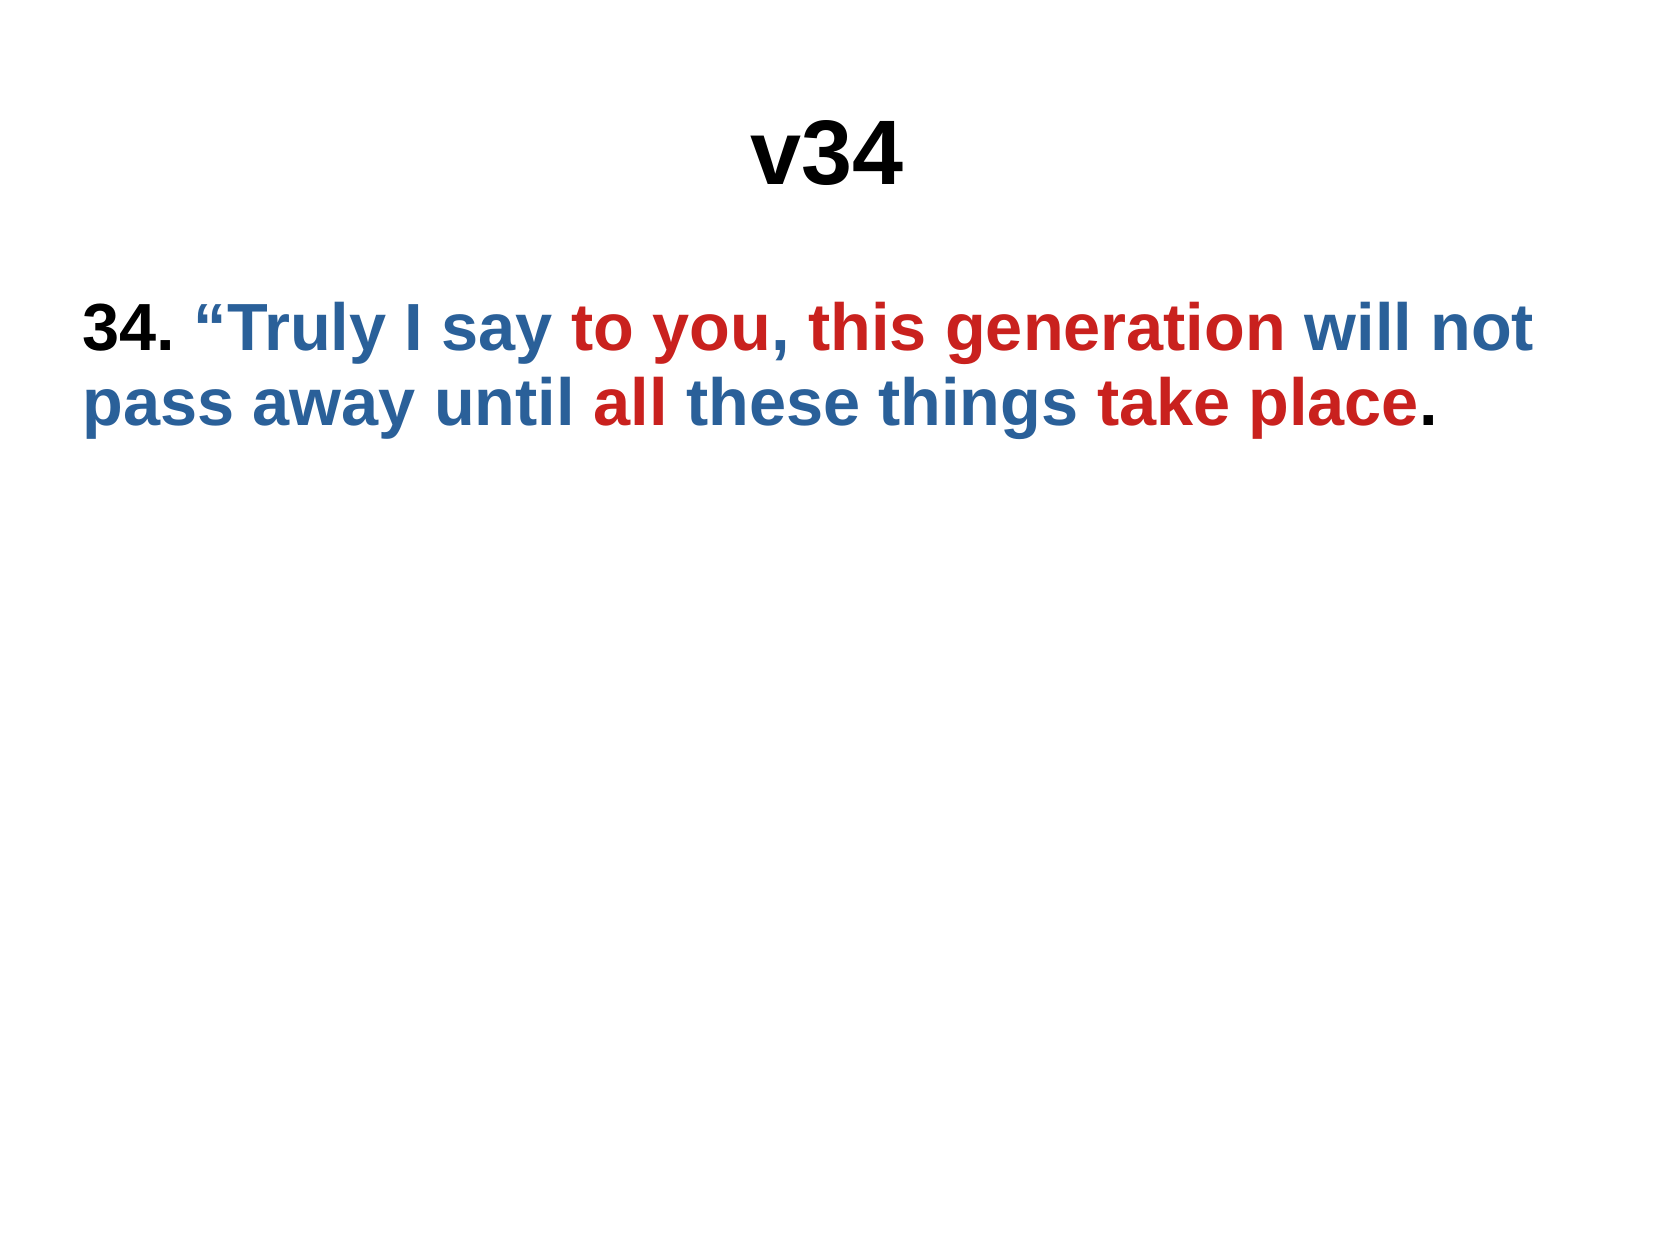

# v34
34. “Truly I say to you, this generation will not pass away until all these things take place.